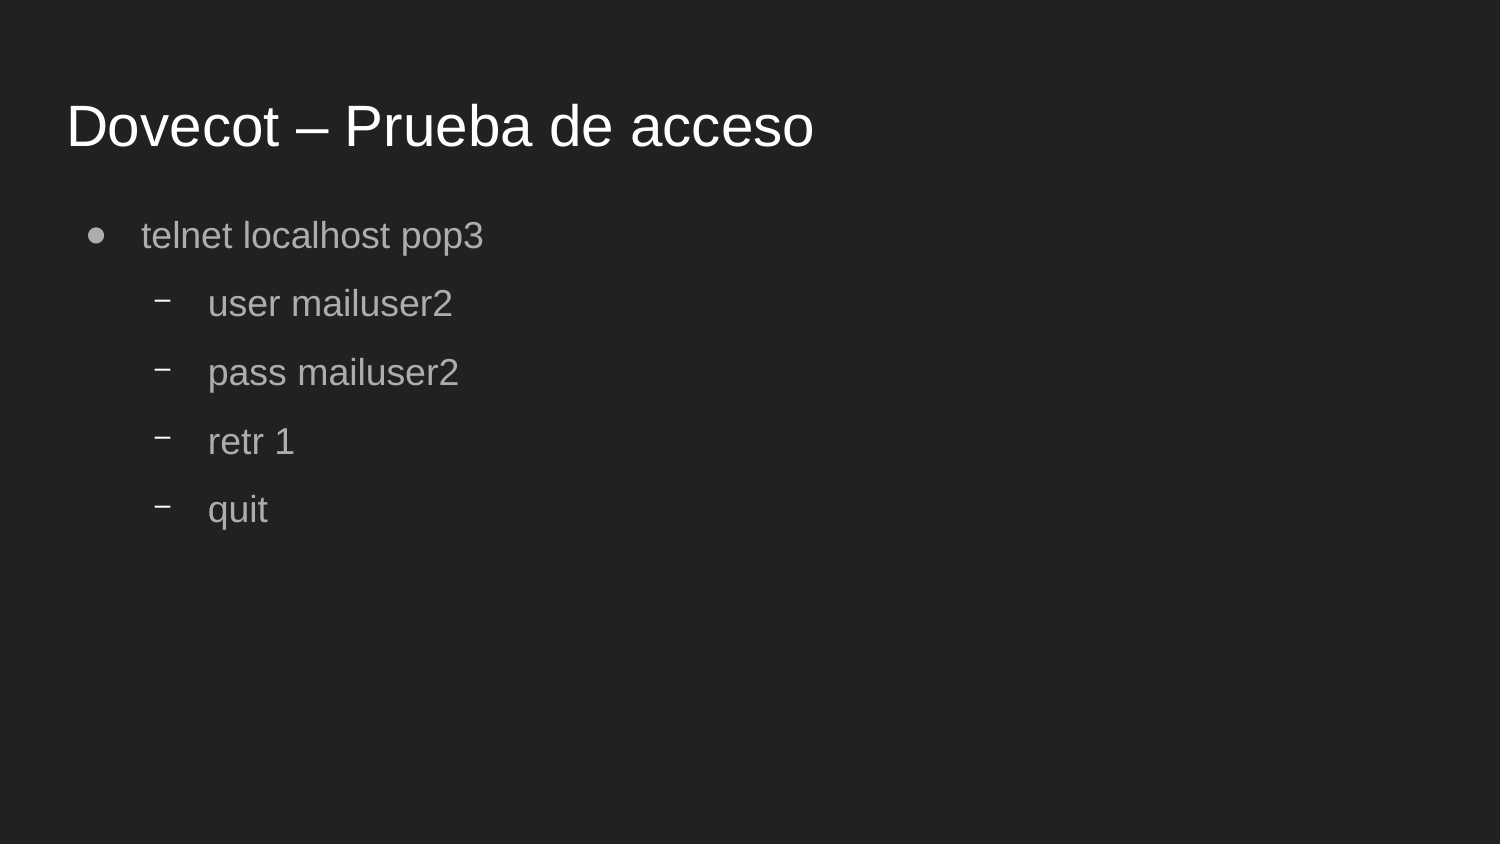

# Dovecot – Prueba de acceso
telnet localhost pop3
user mailuser2
pass mailuser2
retr 1
quit